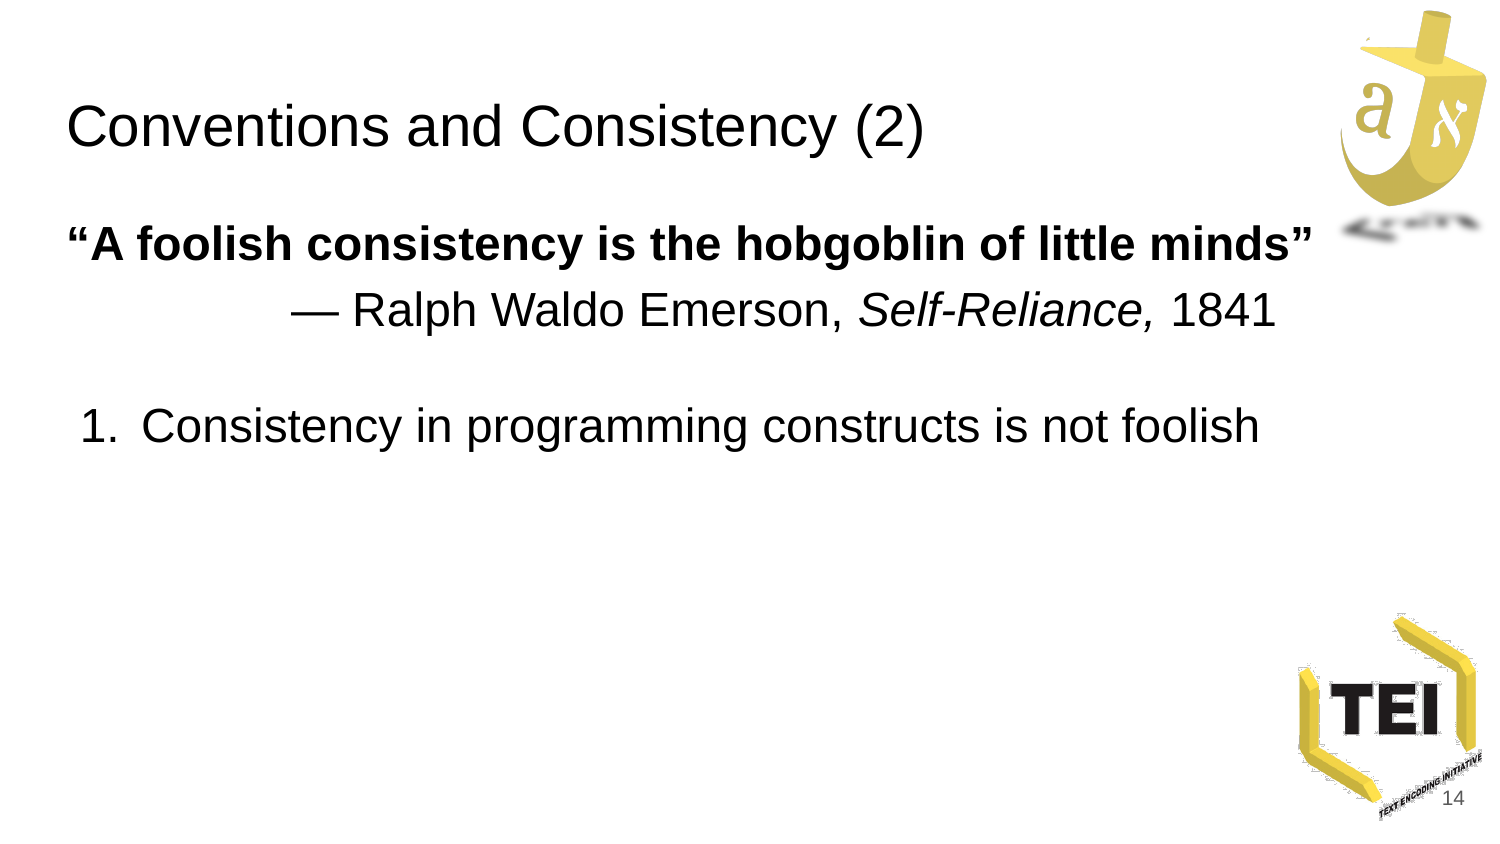

# Conventions and Consistency (2)
“A foolish consistency is the hobgoblin of little minds”
			— Ralph Waldo Emerson, Self-Reliance, 1841
Consistency in programming constructs is not foolish